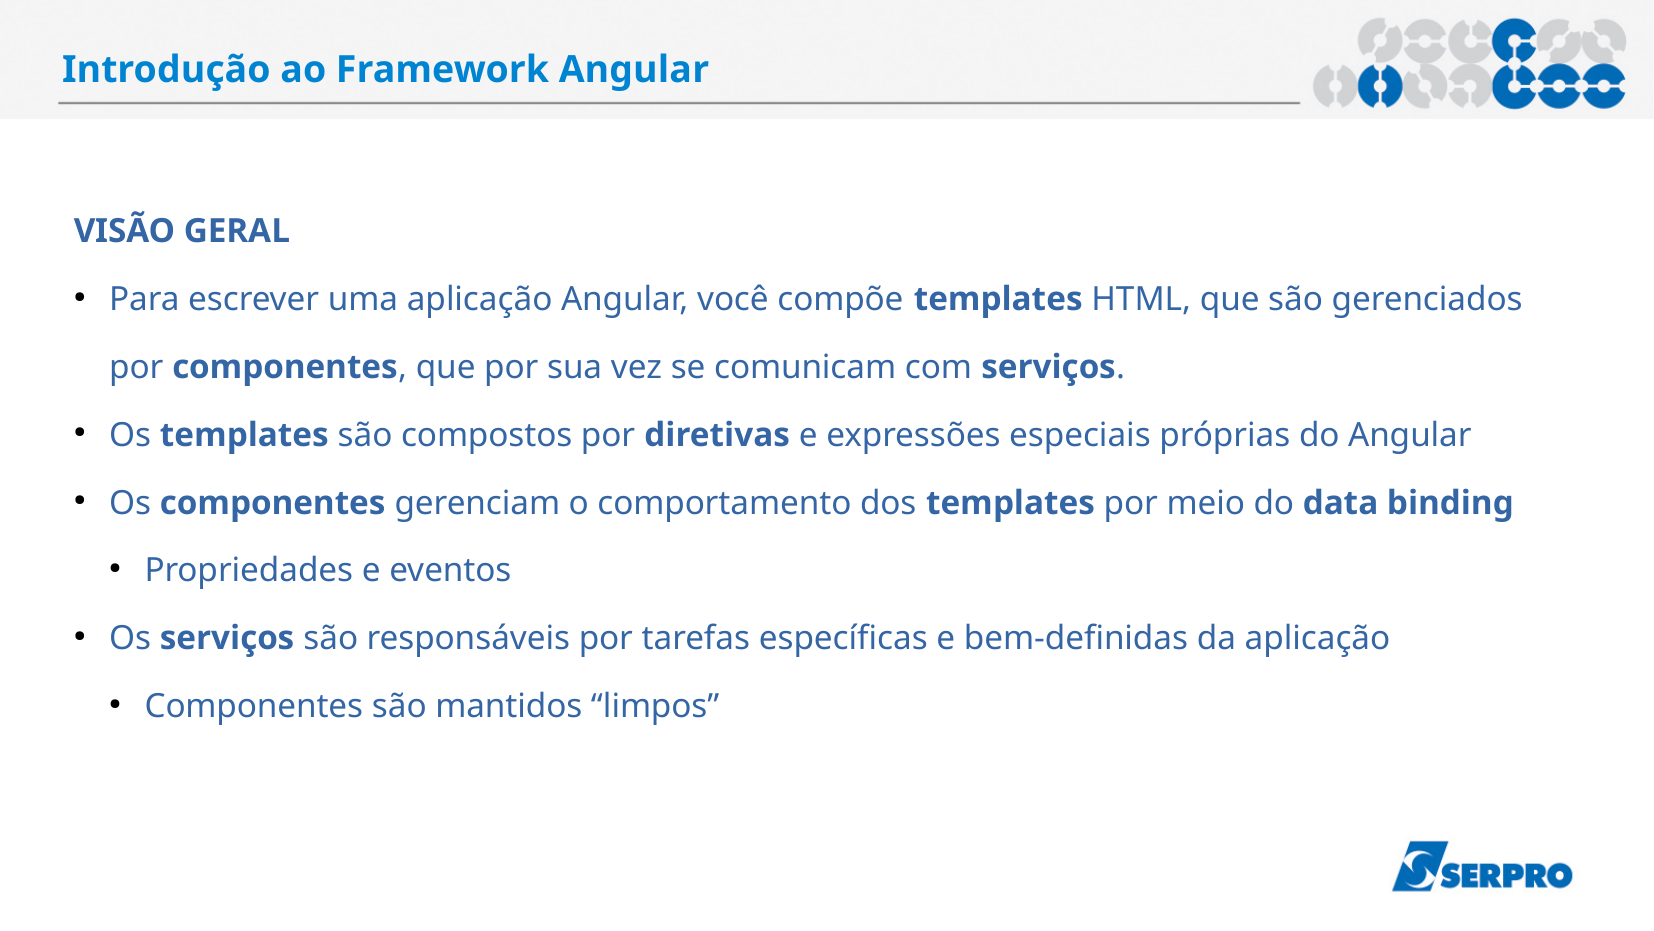

Introdução ao Framework Angular
VISÃO GERAL
Para escrever uma aplicação Angular, você compõe templates HTML, que são gerenciados por componentes, que por sua vez se comunicam com serviços.
Os templates são compostos por diretivas e expressões especiais próprias do Angular
Os componentes gerenciam o comportamento dos templates por meio do data binding
Propriedades e eventos
Os serviços são responsáveis por tarefas específicas e bem-definidas da aplicação
Componentes são mantidos “limpos”